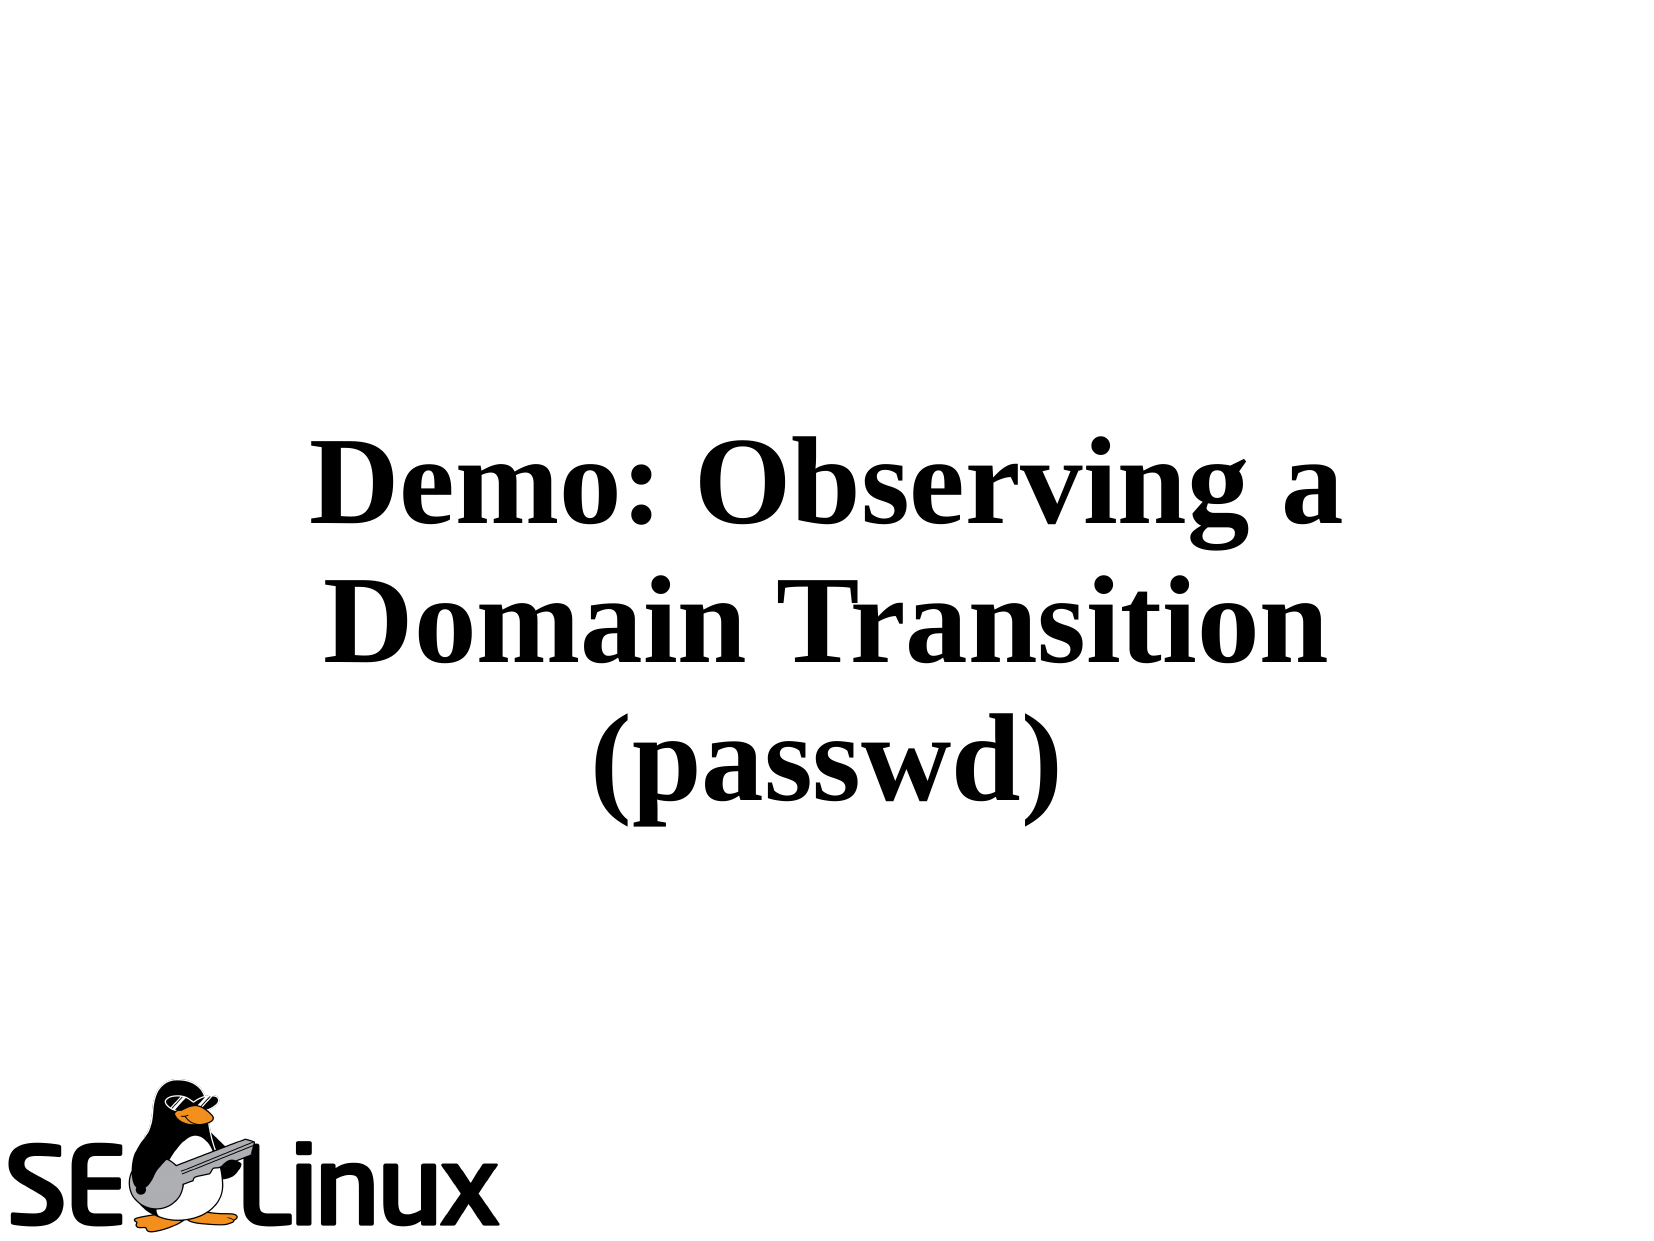

# Demo: Observing a Domain Transition (passwd)